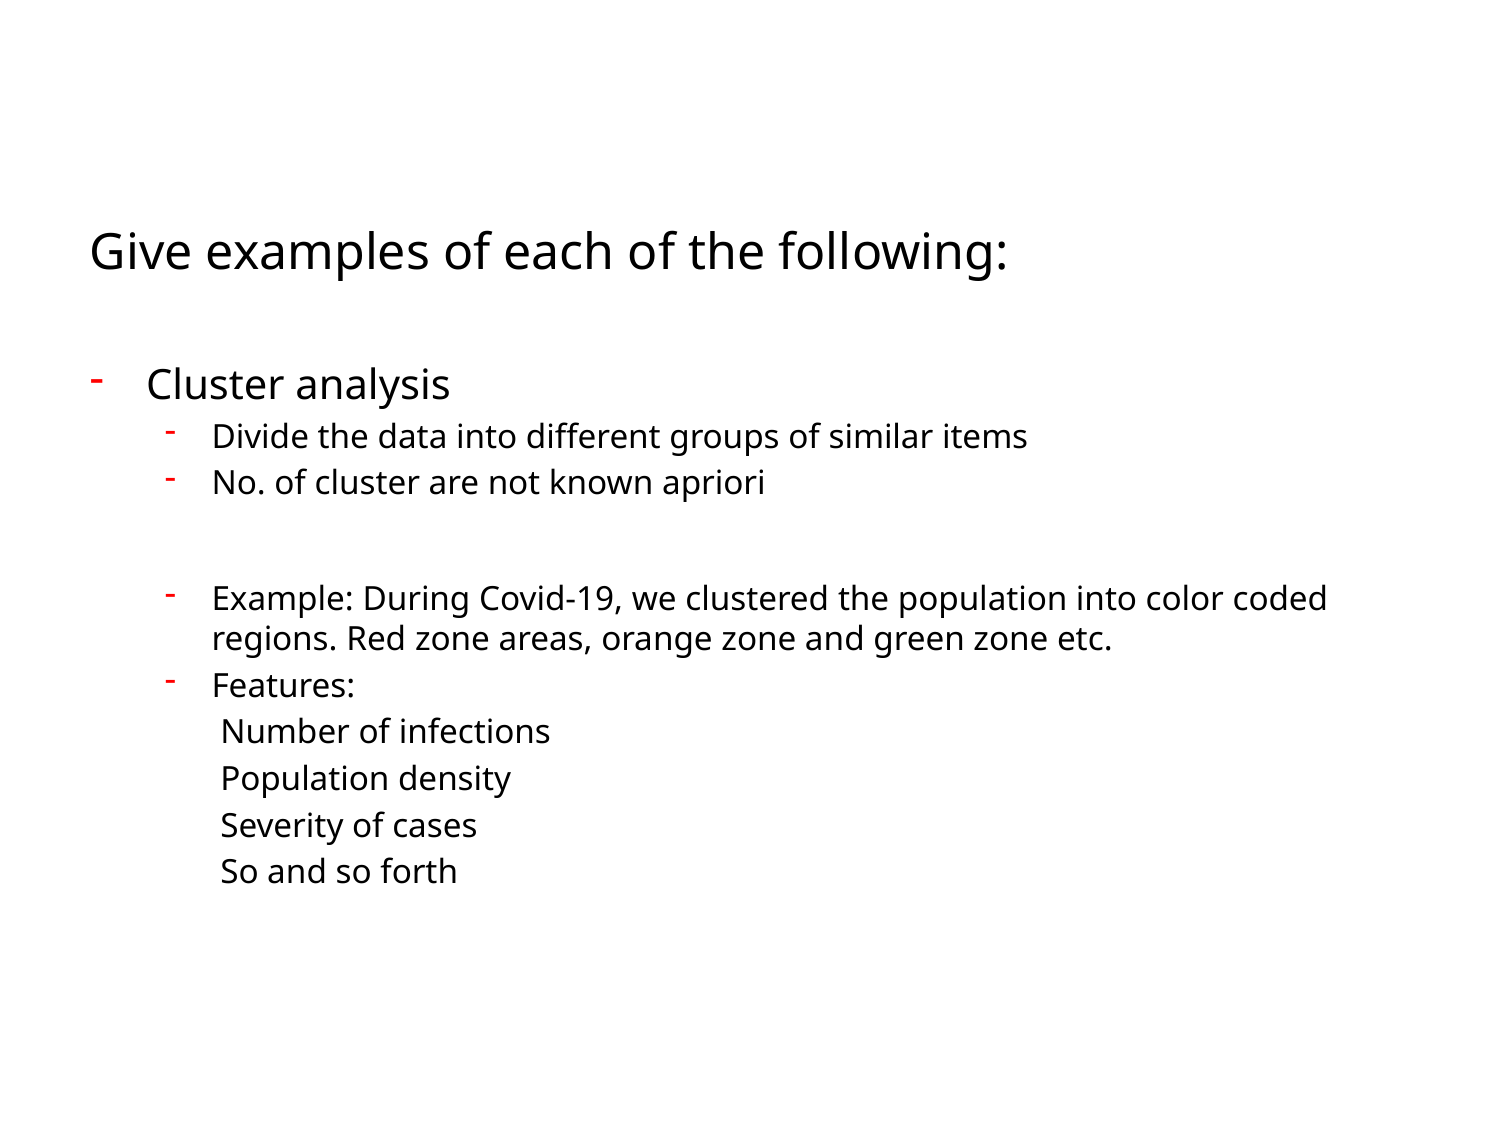

# Give examples of each of the following:
Cluster analysis
Divide the data into different groups of similar items
No. of cluster are not known apriori
Example: During Covid-19, we clustered the population into color coded regions. Red zone areas, orange zone and green zone etc.
Features:
 Number of infections
 Population density
 Severity of cases
 So and so forth